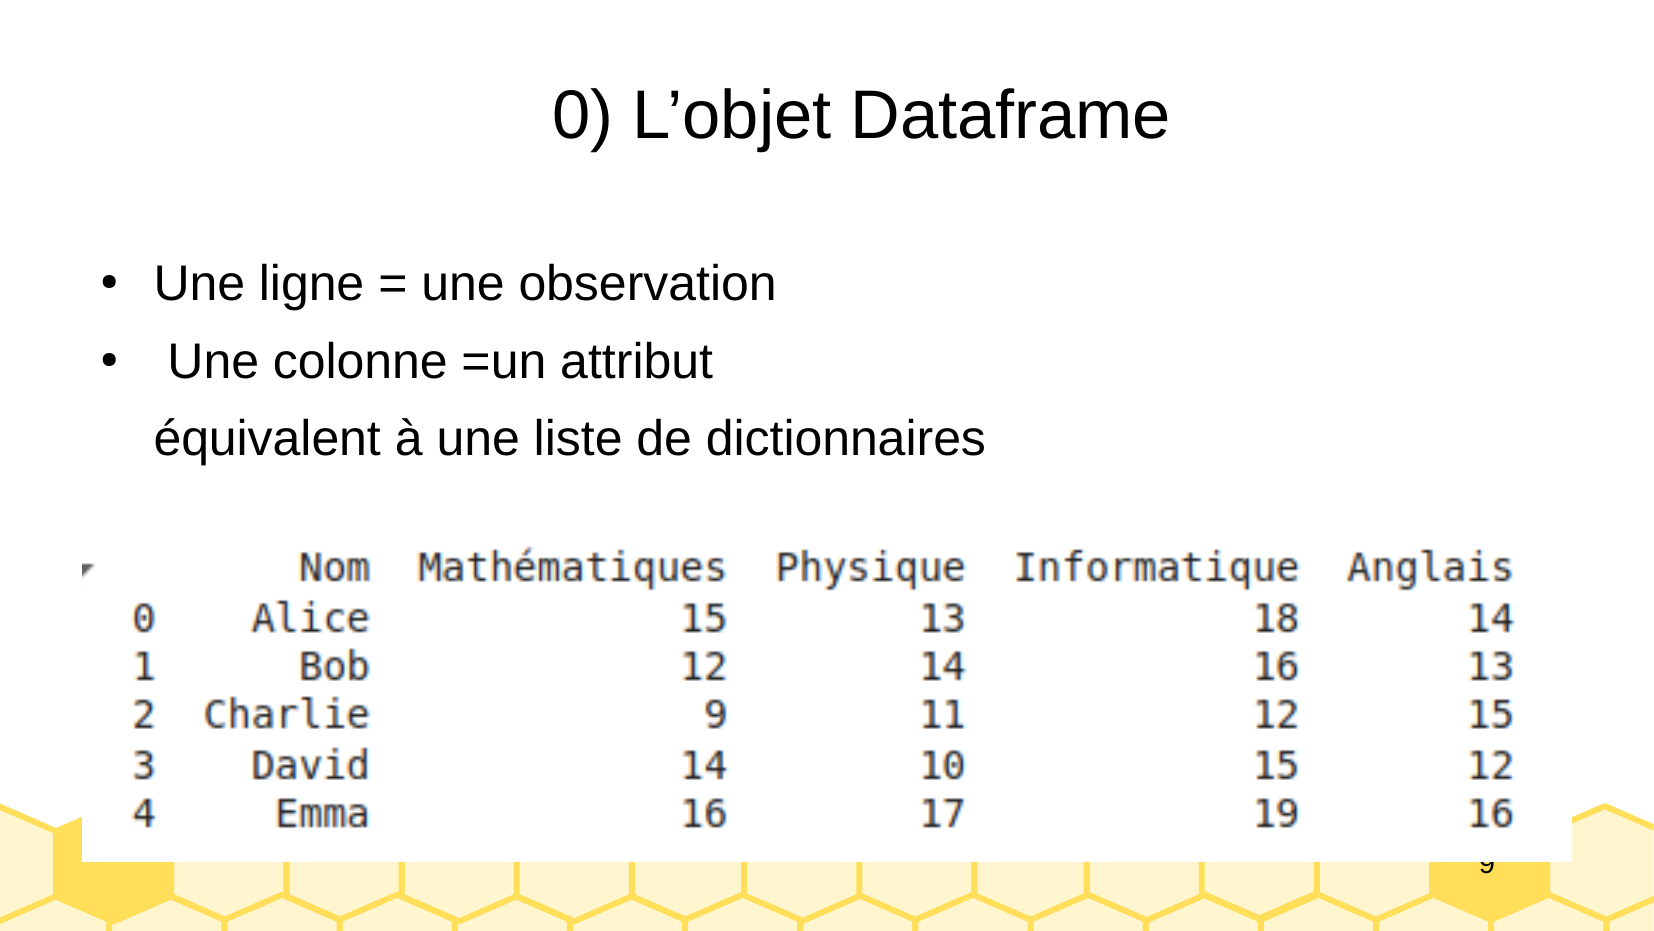

# 0) L’objet Dataframe
Une ligne = une observation
 Une colonne =un attribut
équivalent à une liste de dictionnaires